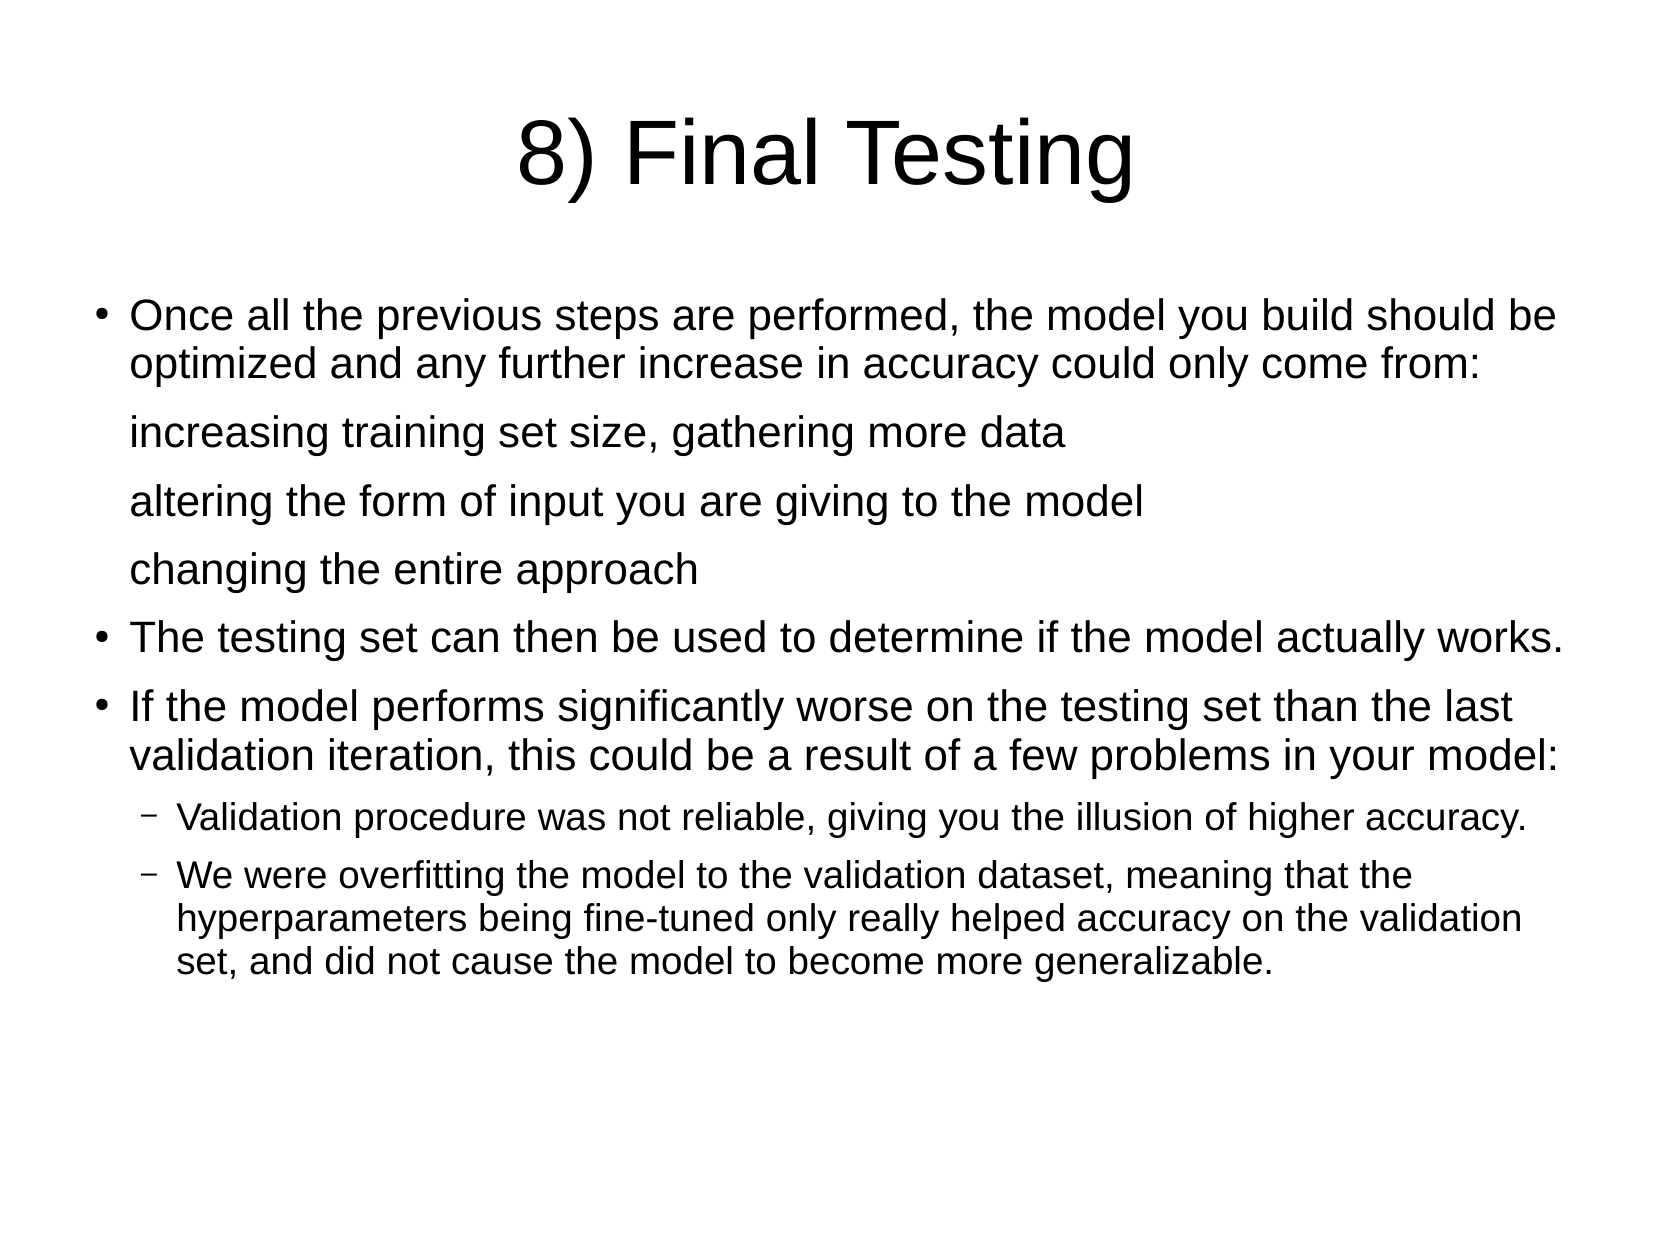

# 8) Final Testing
Once all the previous steps are performed, the model you build should be optimized and any further increase in accuracy could only come from:
increasing training set size, gathering more data
altering the form of input you are giving to the model
changing the entire approach
The testing set can then be used to determine if the model actually works.
If the model performs significantly worse on the testing set than the last validation iteration, this could be a result of a few problems in your model:
Validation procedure was not reliable, giving you the illusion of higher accuracy.
We were overfitting the model to the validation dataset, meaning that the hyperparameters being fine-tuned only really helped accuracy on the validation set, and did not cause the model to become more generalizable.